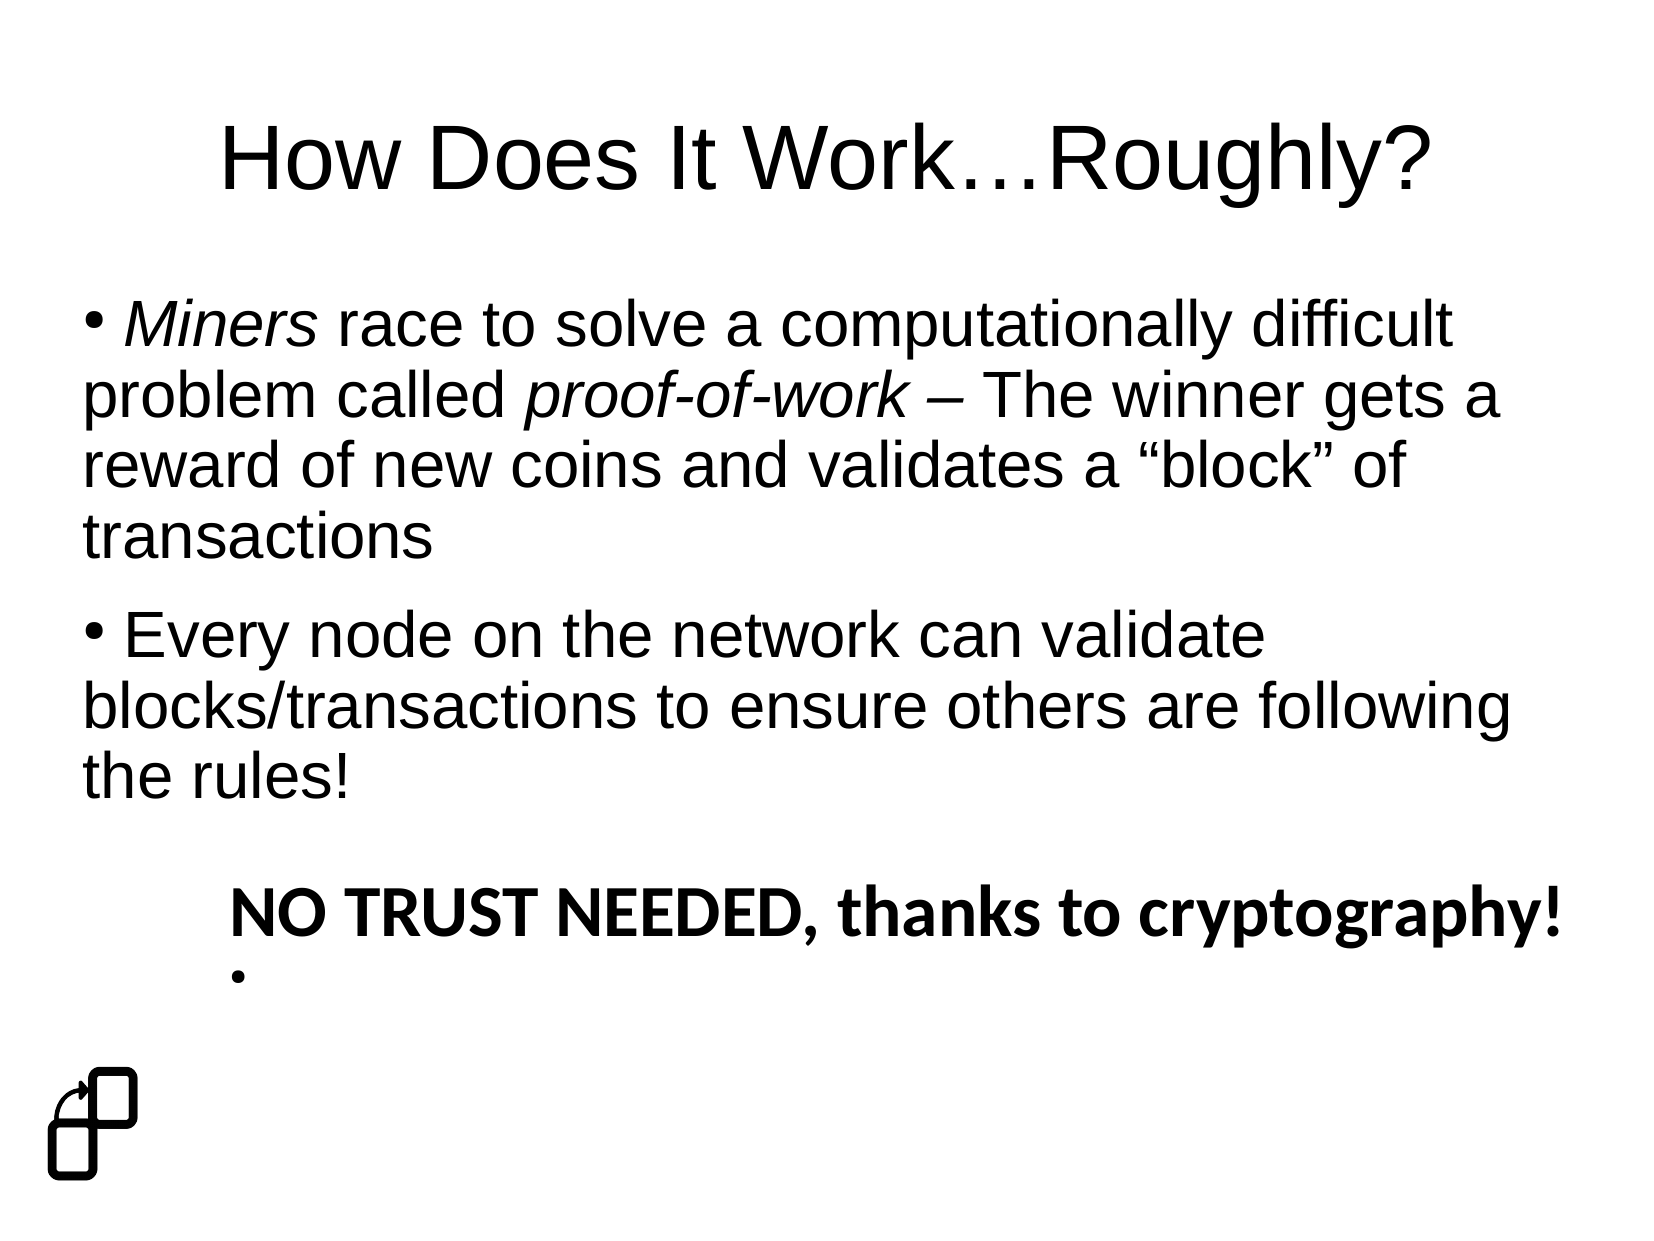

How Does It Work…Roughly?
# Miners race to solve a computationally difficult problem called proof-of-work – The winner gets a reward of new coins and validates a “block” of transactions
 Every node on the network can validate blocks/transactions to ensure others are following the rules!
NO TRUST NEEDED, thanks to cryptography!